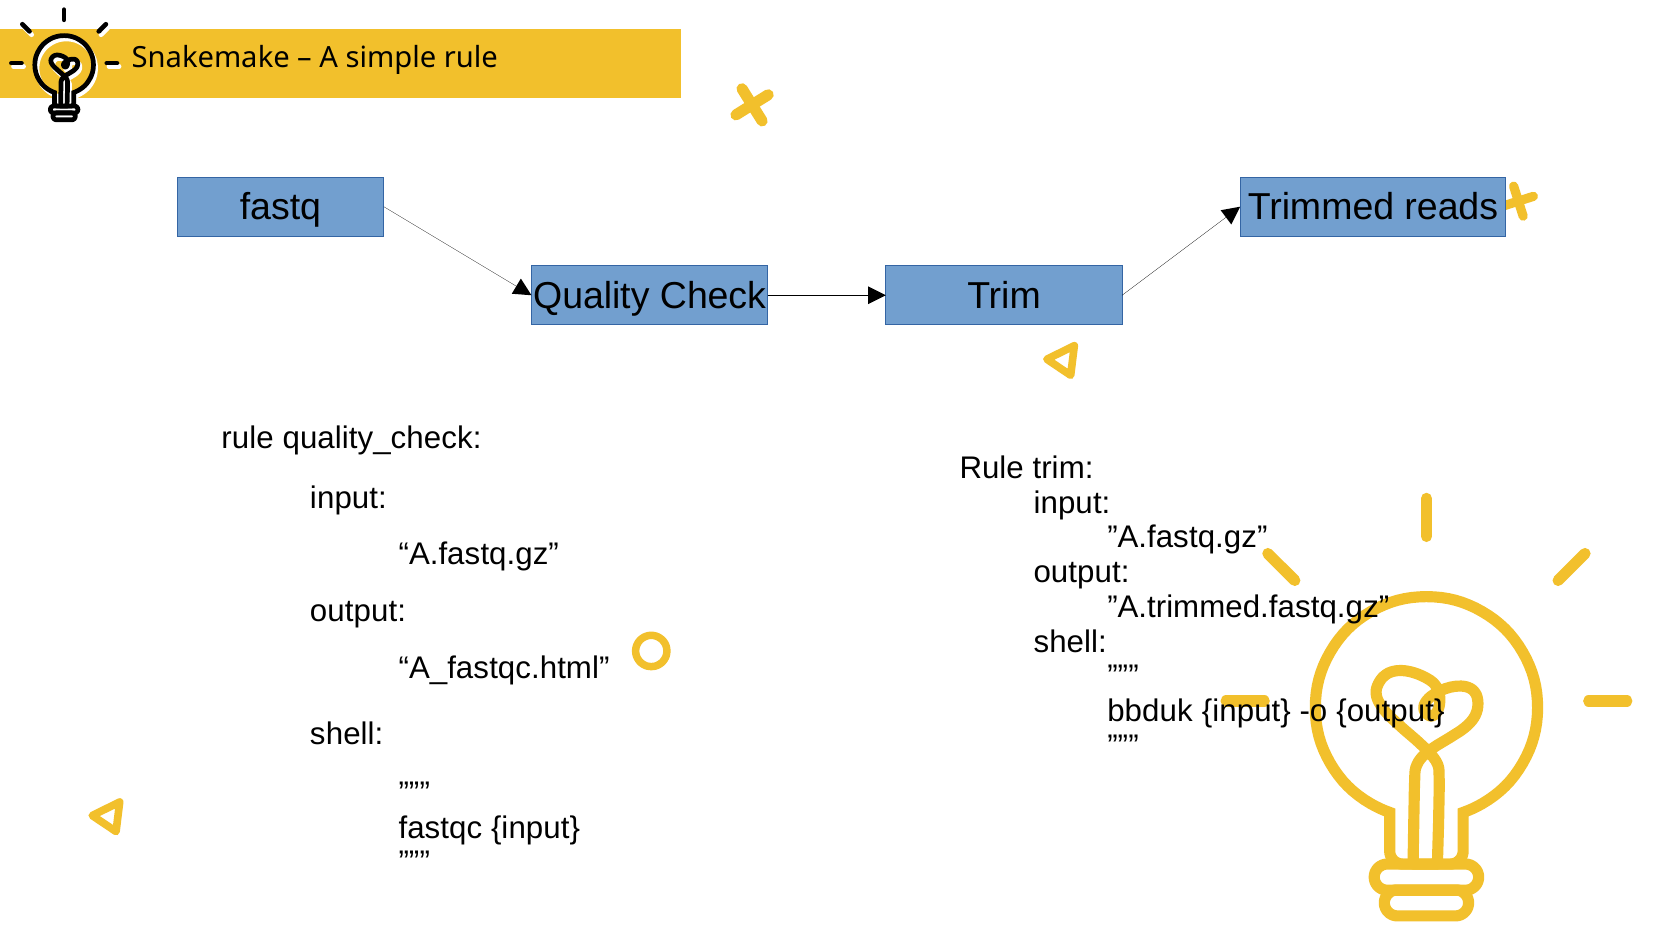

# Snakemake – A simple rule
fastq
Trimmed reads
Quality Check
Trim
rule quality_check:
Rule trim:
	input:
		”A.fastq.gz”
	output:
		”A.trimmed.fastq.gz”
	shell:
		”””
		bbduk {input} -o {output}
		”””
input:
“A.fastq.gz”
output:
“A_fastqc.html”
shell:
”””
fastqc {input}
”””